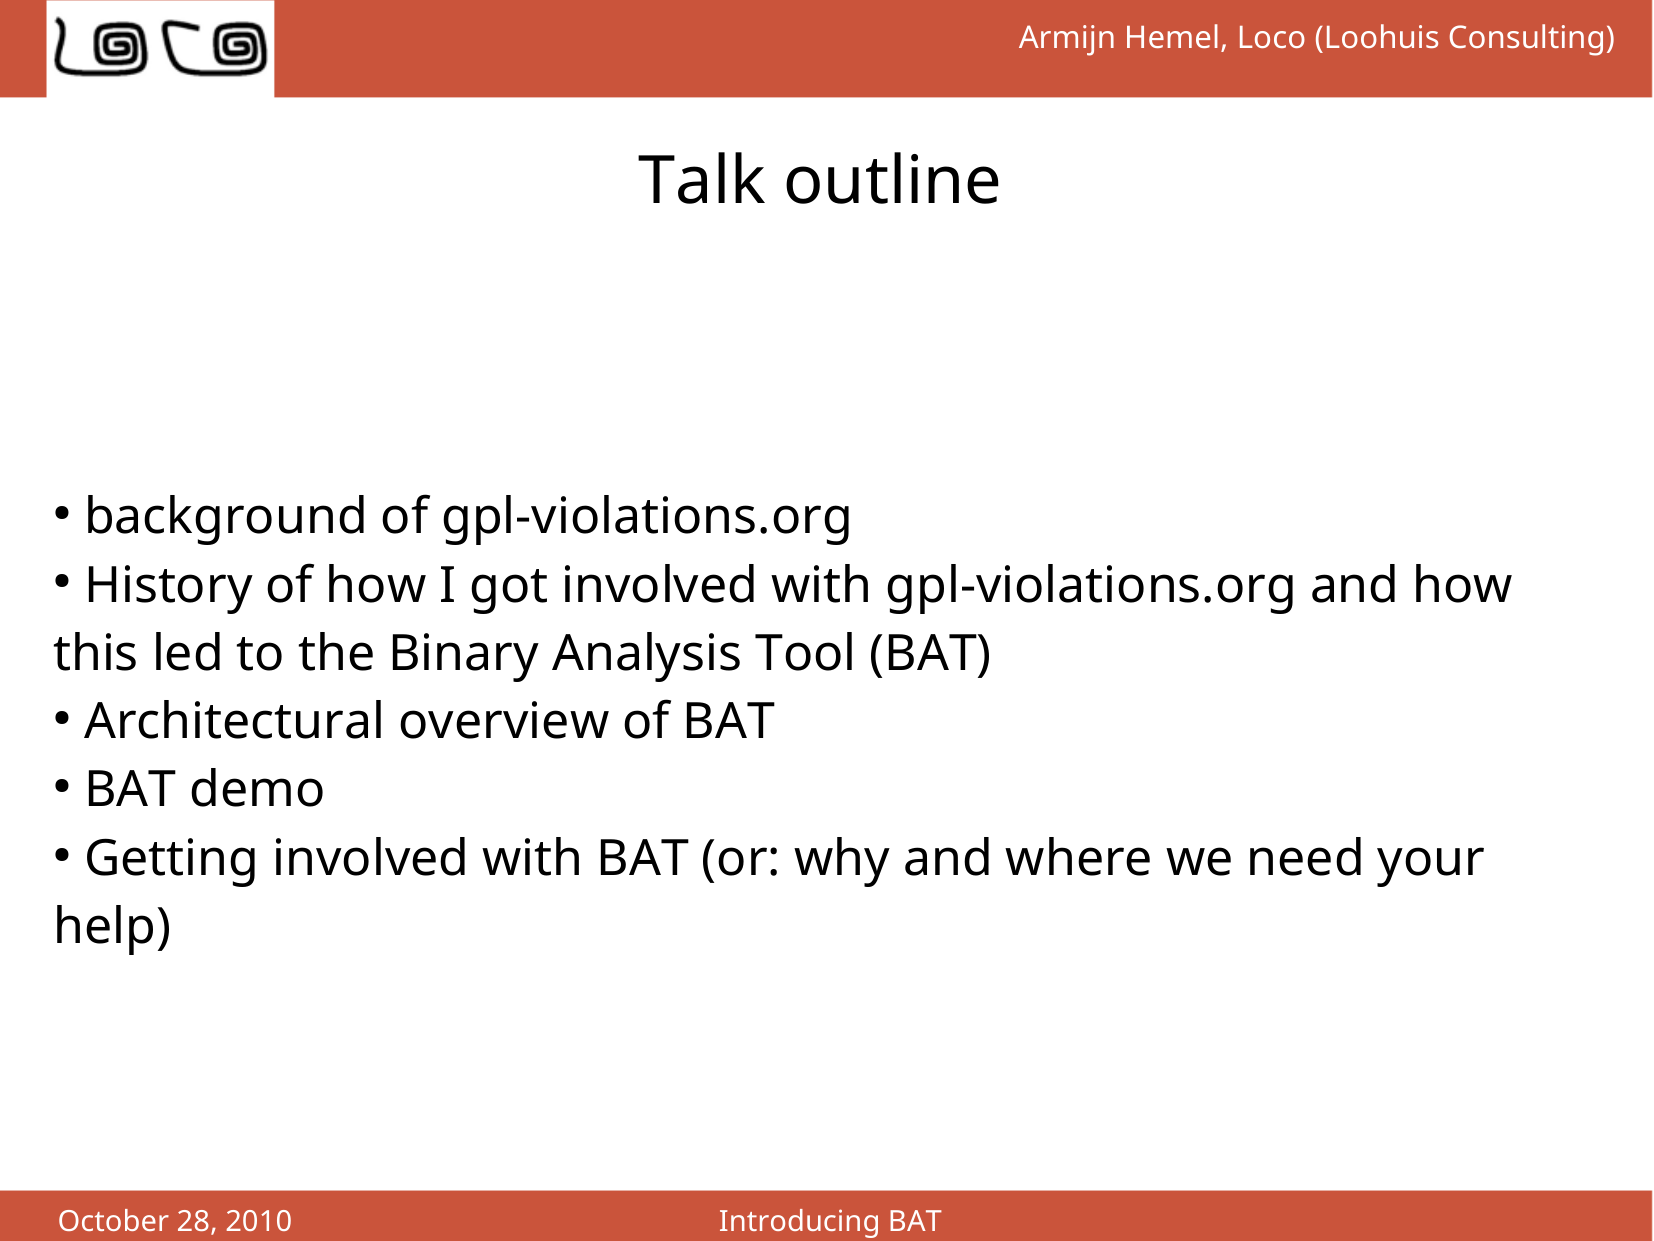

# Talk outline
 background of gpl-violations.org
 History of how I got involved with gpl-violations.org and how this led to the Binary Analysis Tool (BAT)
 Architectural overview of BAT
 BAT demo
 Getting involved with BAT (or: why and where we need your help)
Comet: practical solution or crutch?